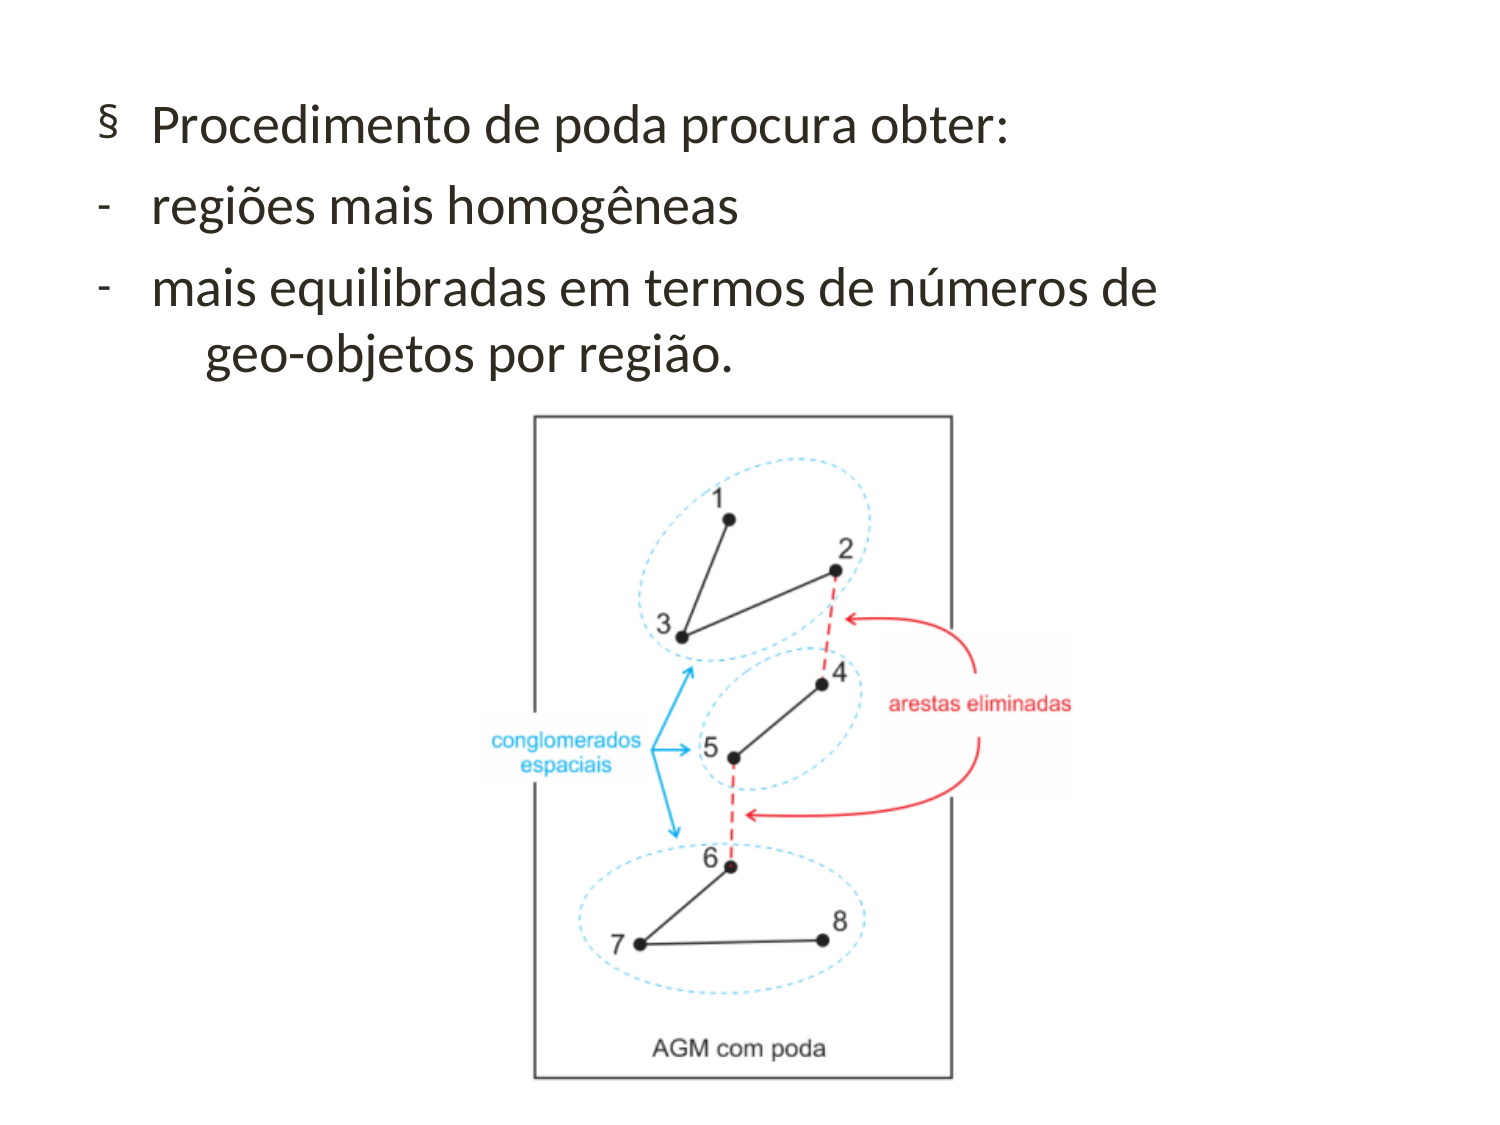

# Procedimento de poda procura obter:
regiões mais homogêneas
mais equilibradas em termos de números de
geo-objetos por região.